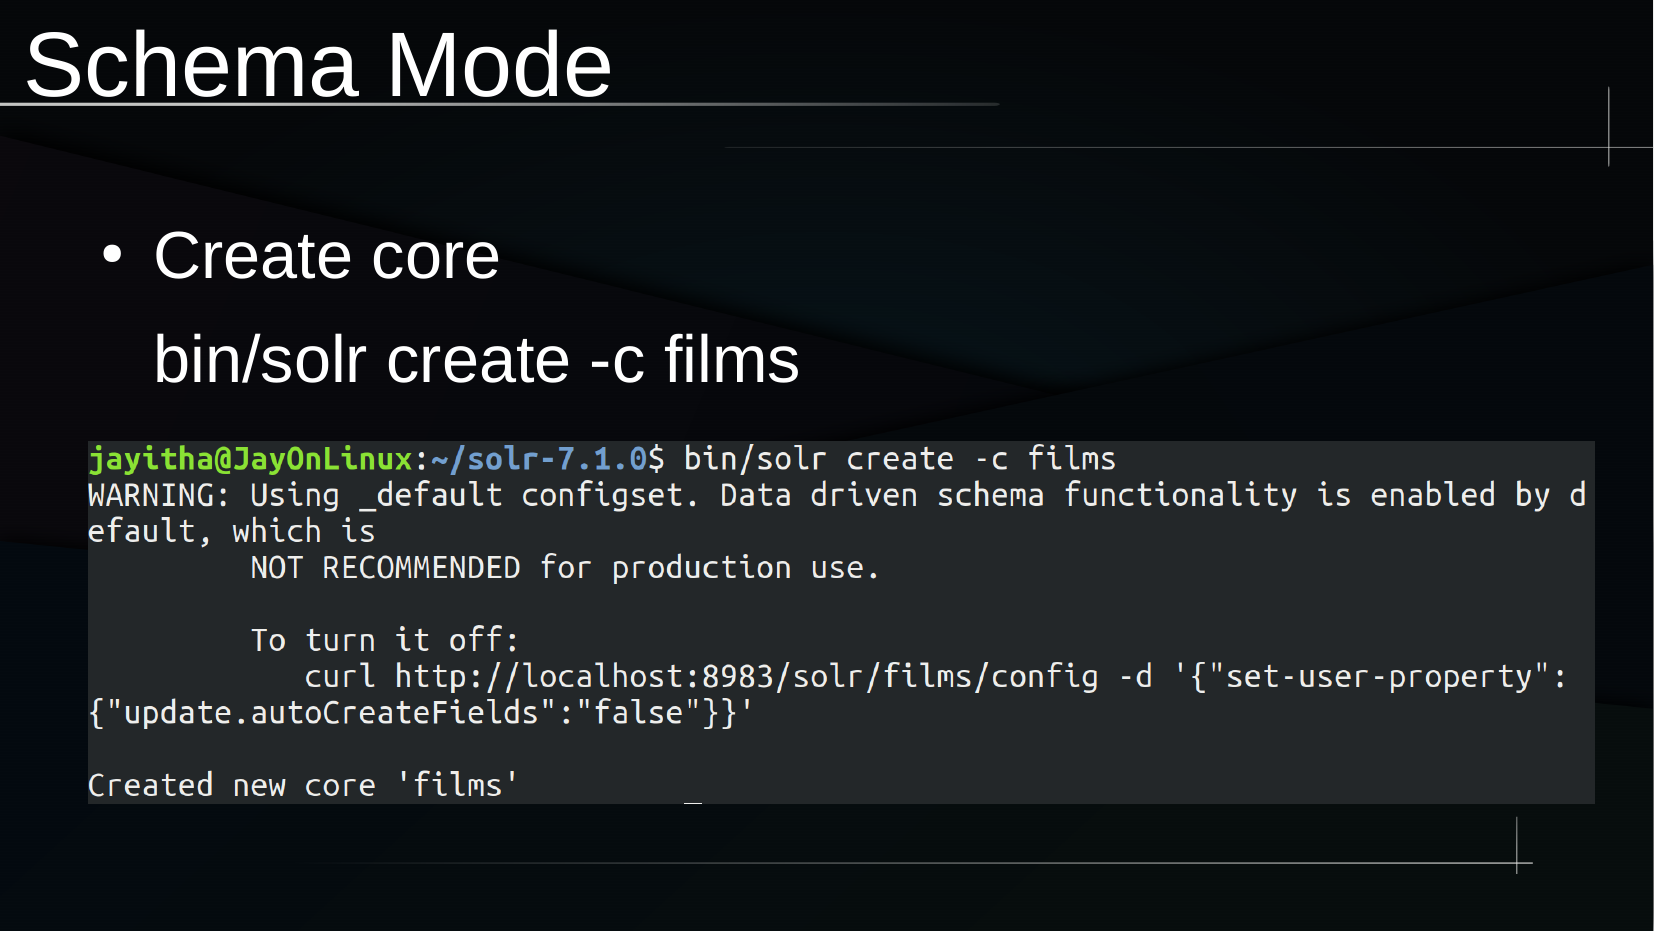

# Schema Mode
Create core
bin/solr create -c films